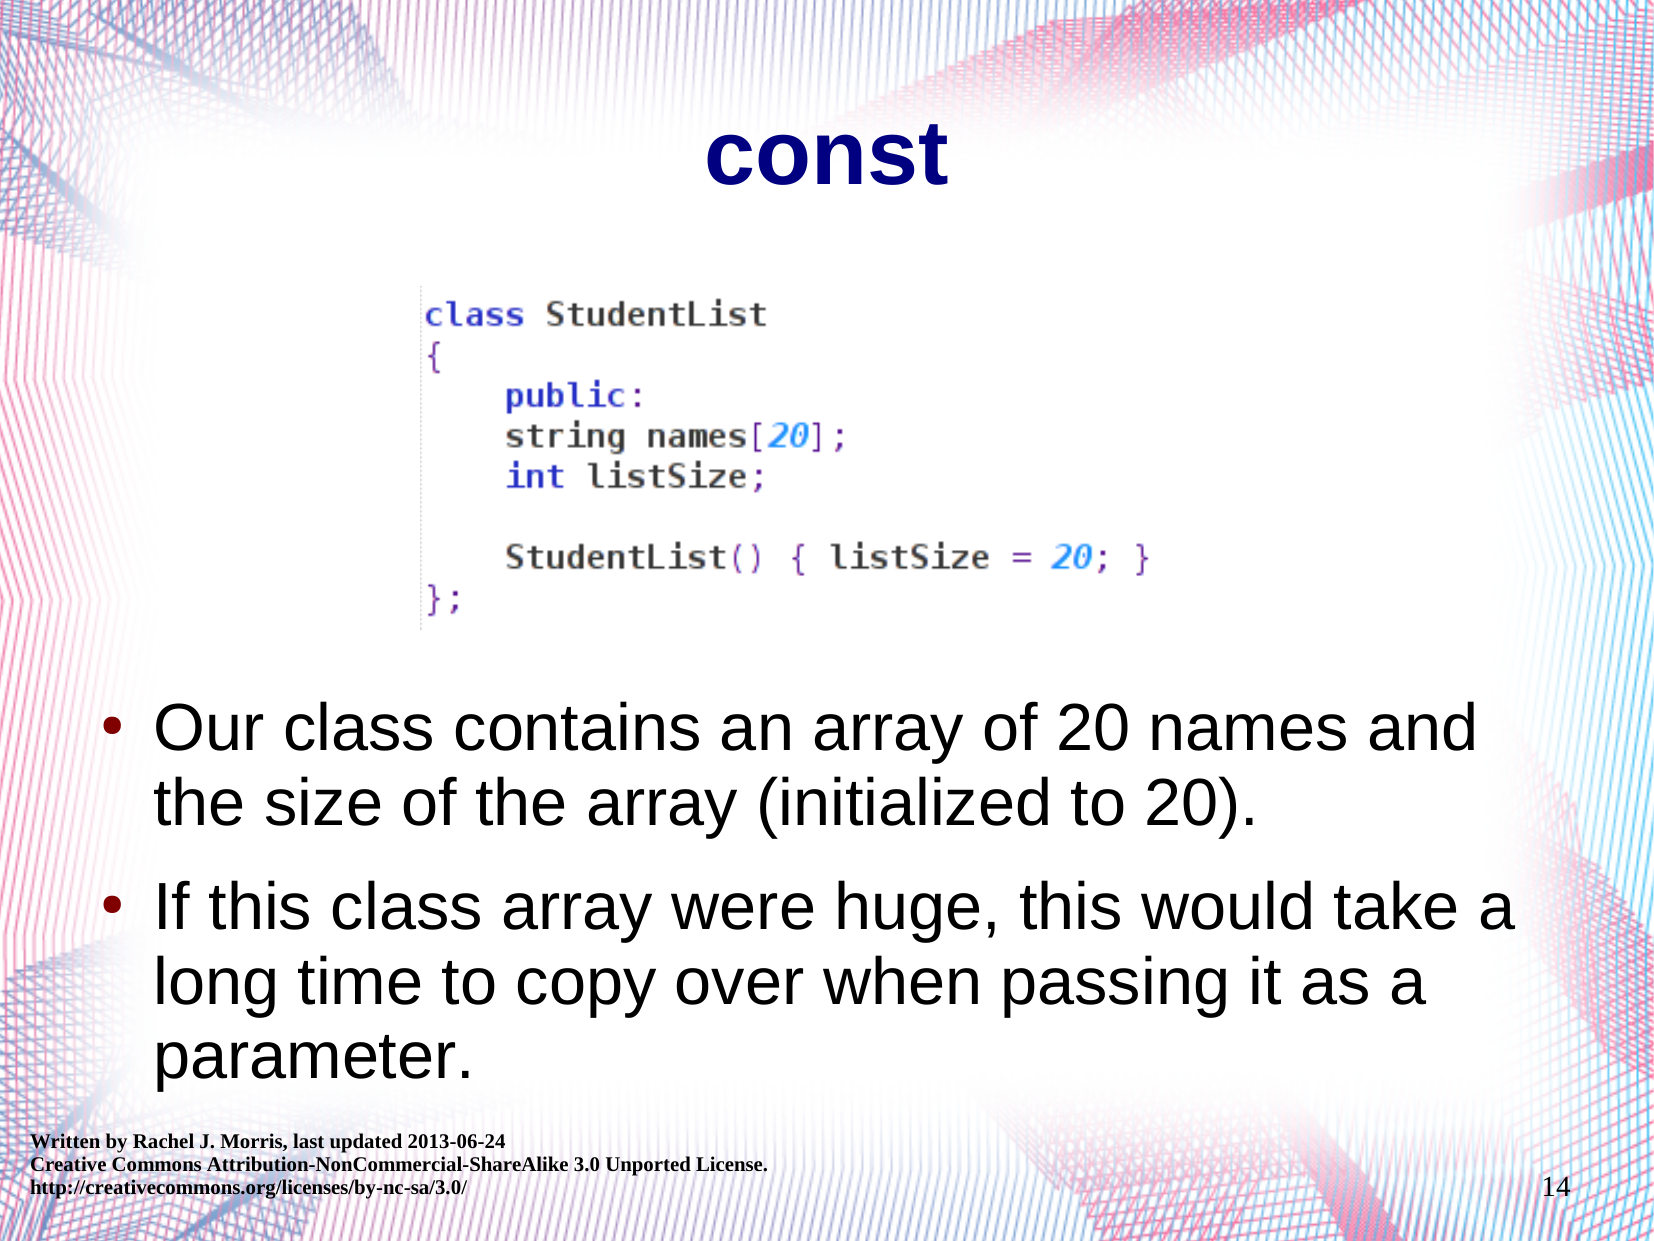

# const
Our class contains an array of 20 names and the size of the array (initialized to 20).
If this class array were huge, this would take a long time to copy over when passing it as a parameter.
14